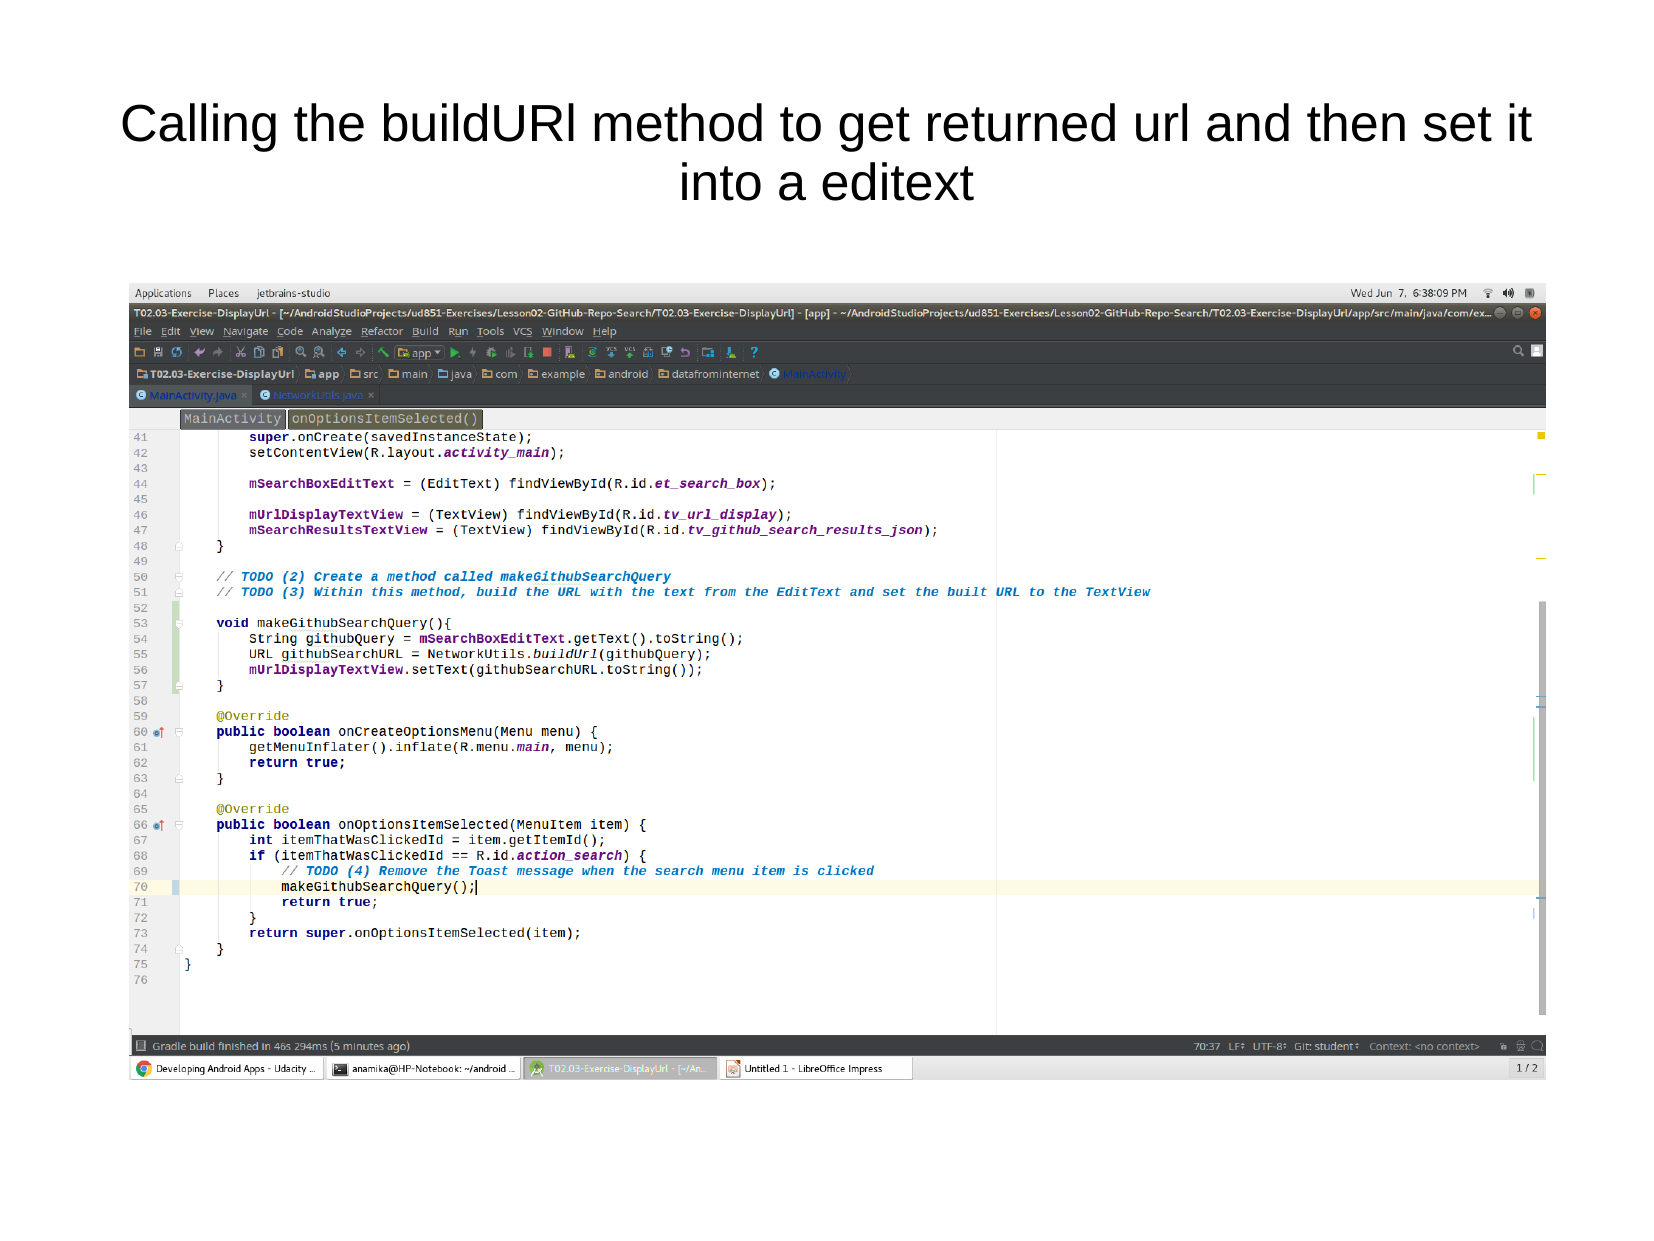

# Calling the buildURl method to get returned url and then set it into a editext